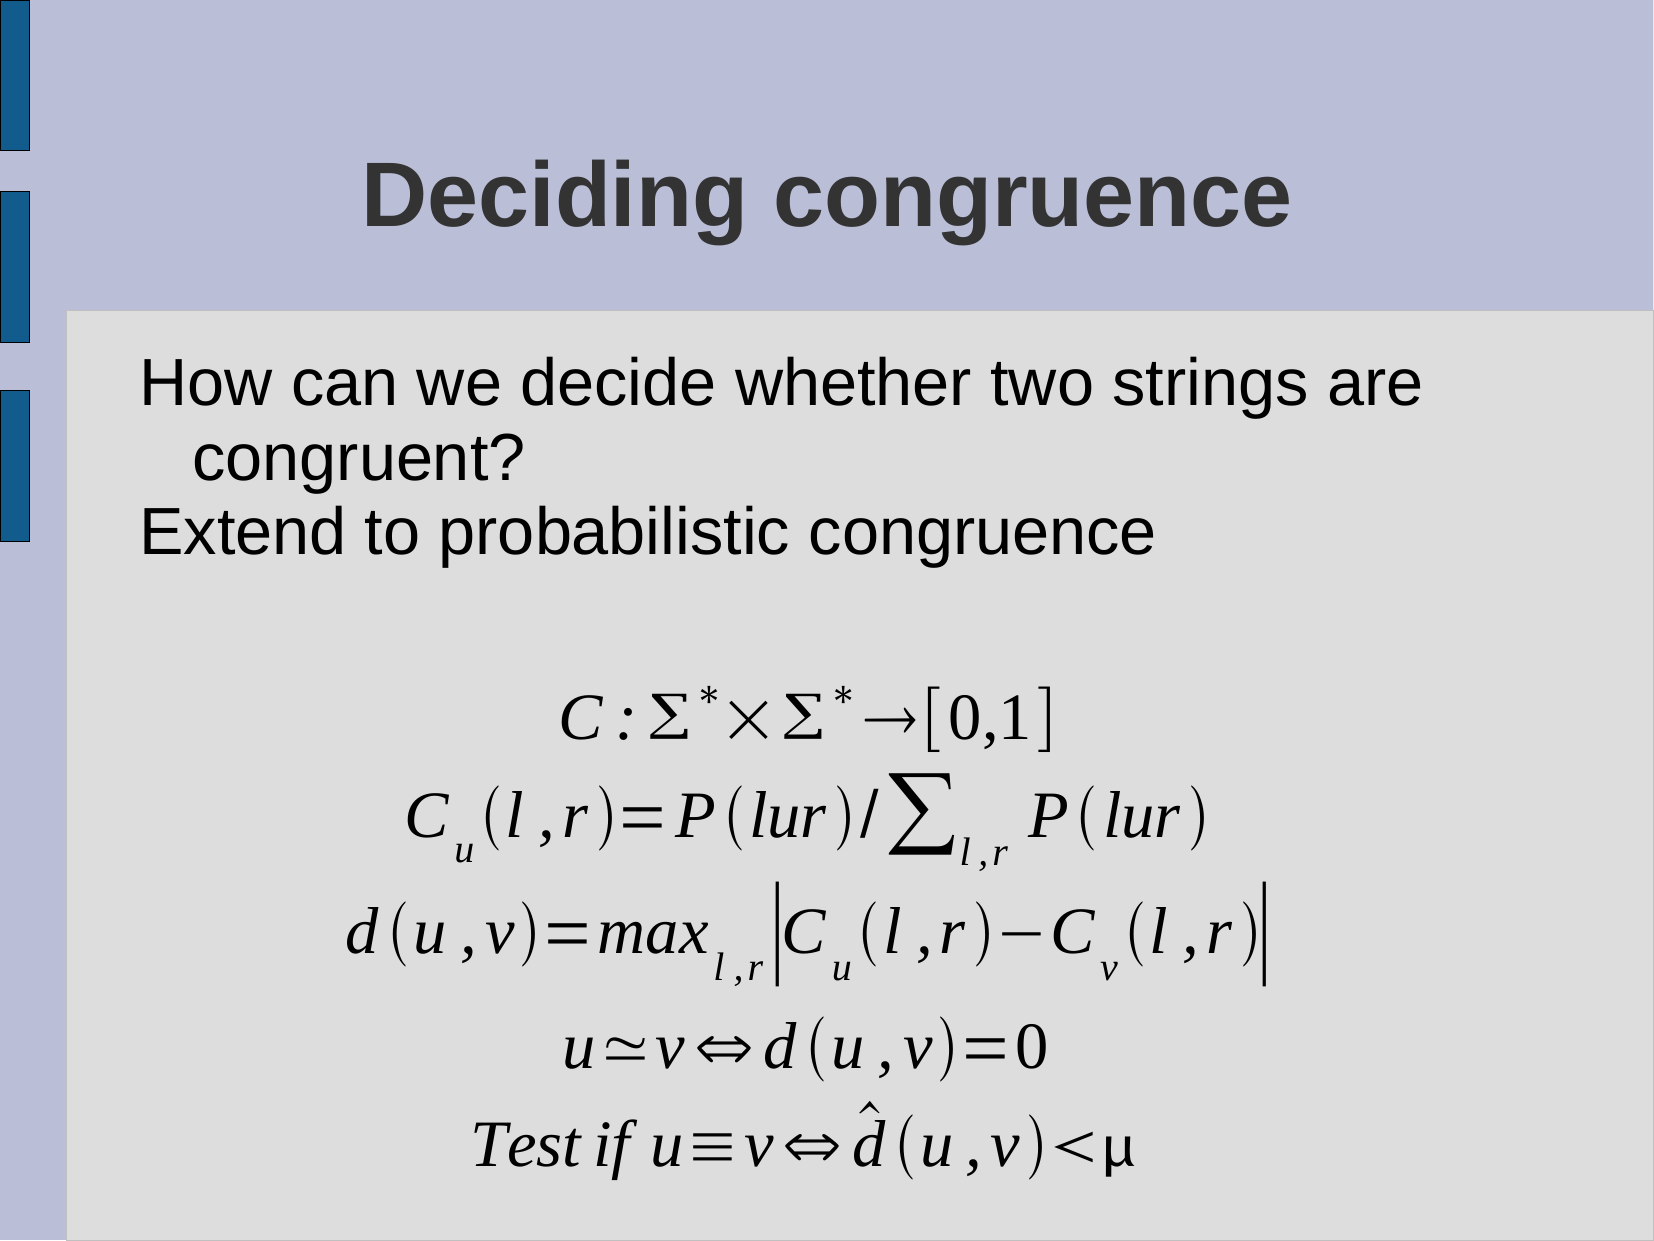

# Deciding congruence
How can we decide whether two strings are congruent?
Extend to probabilistic congruence